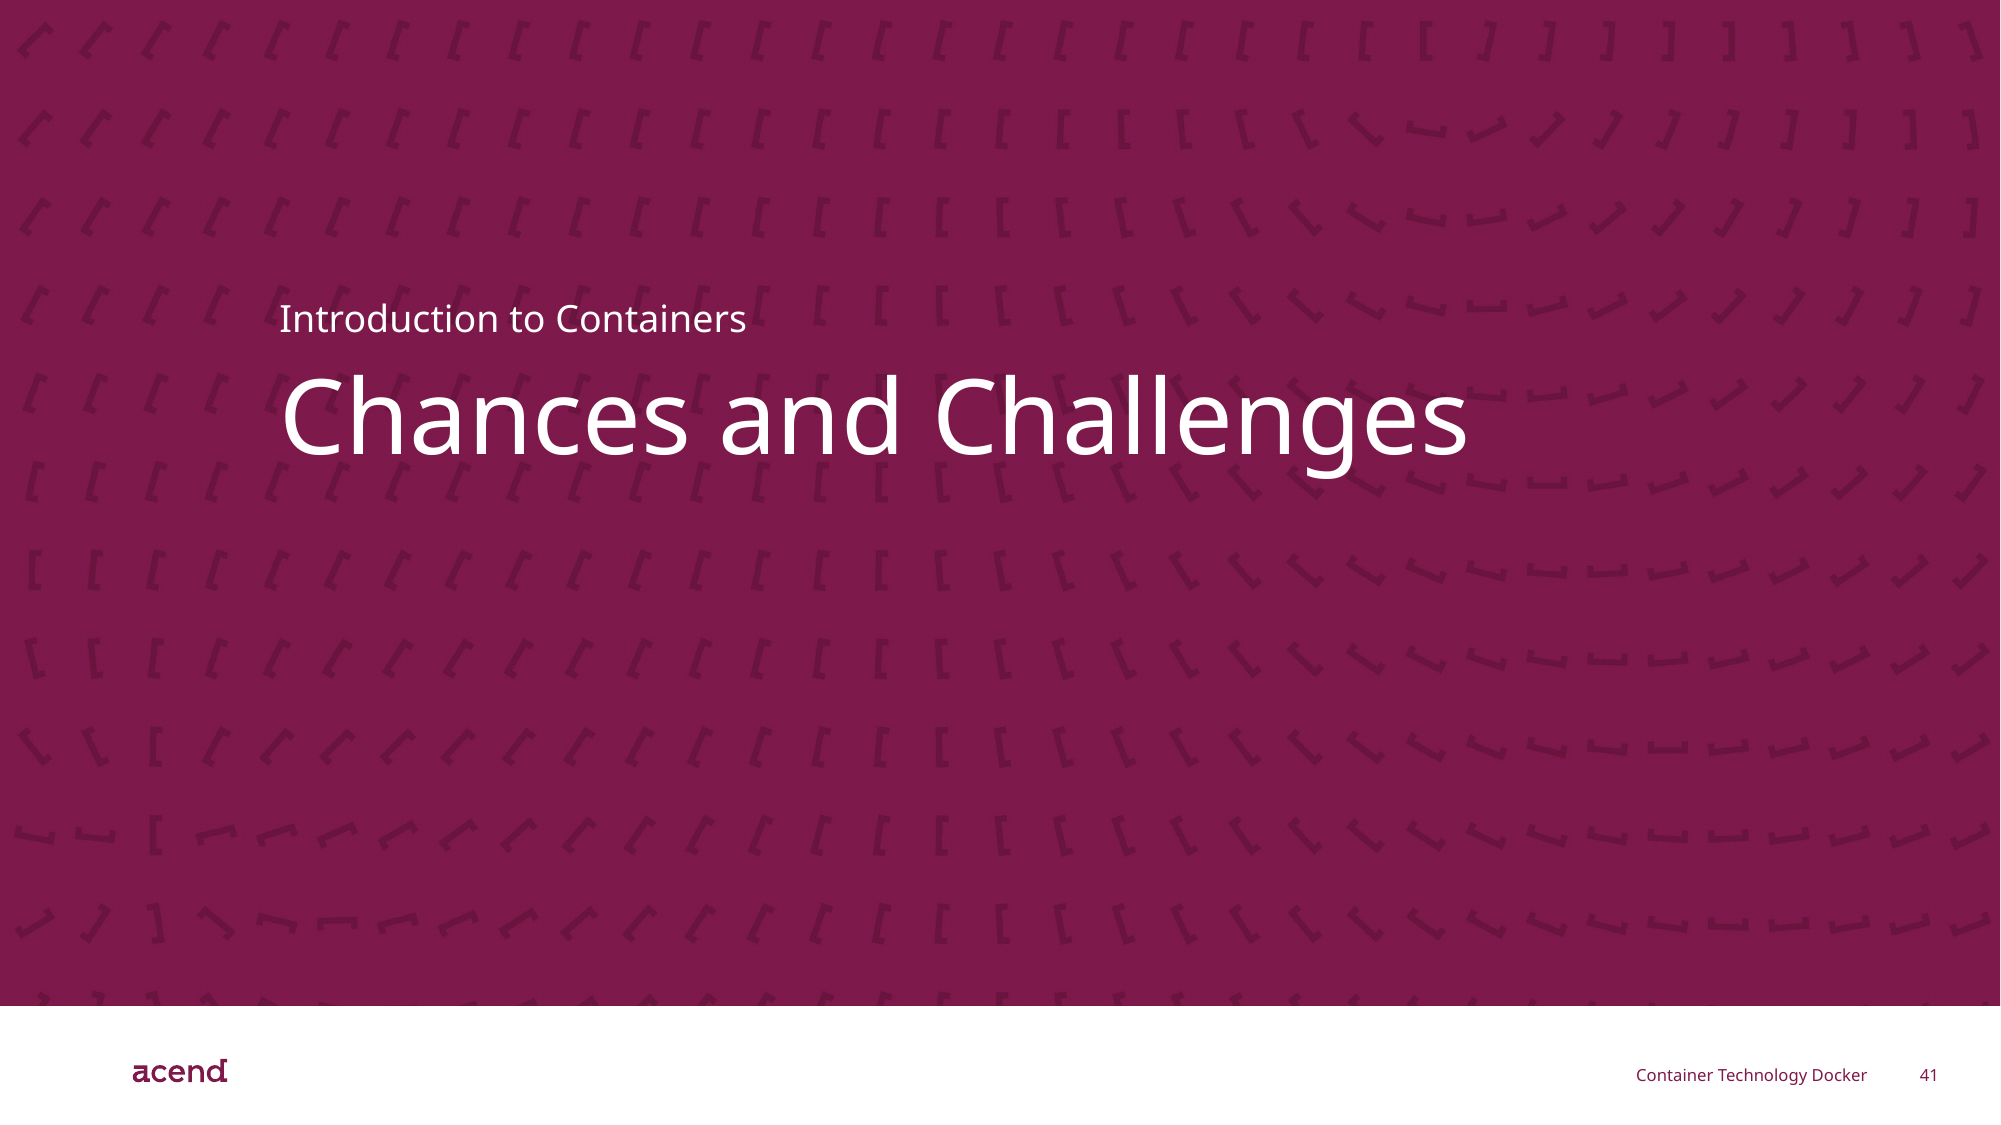

Introduction to Containers
# Chances and Challenges
Container Technology Docker
41